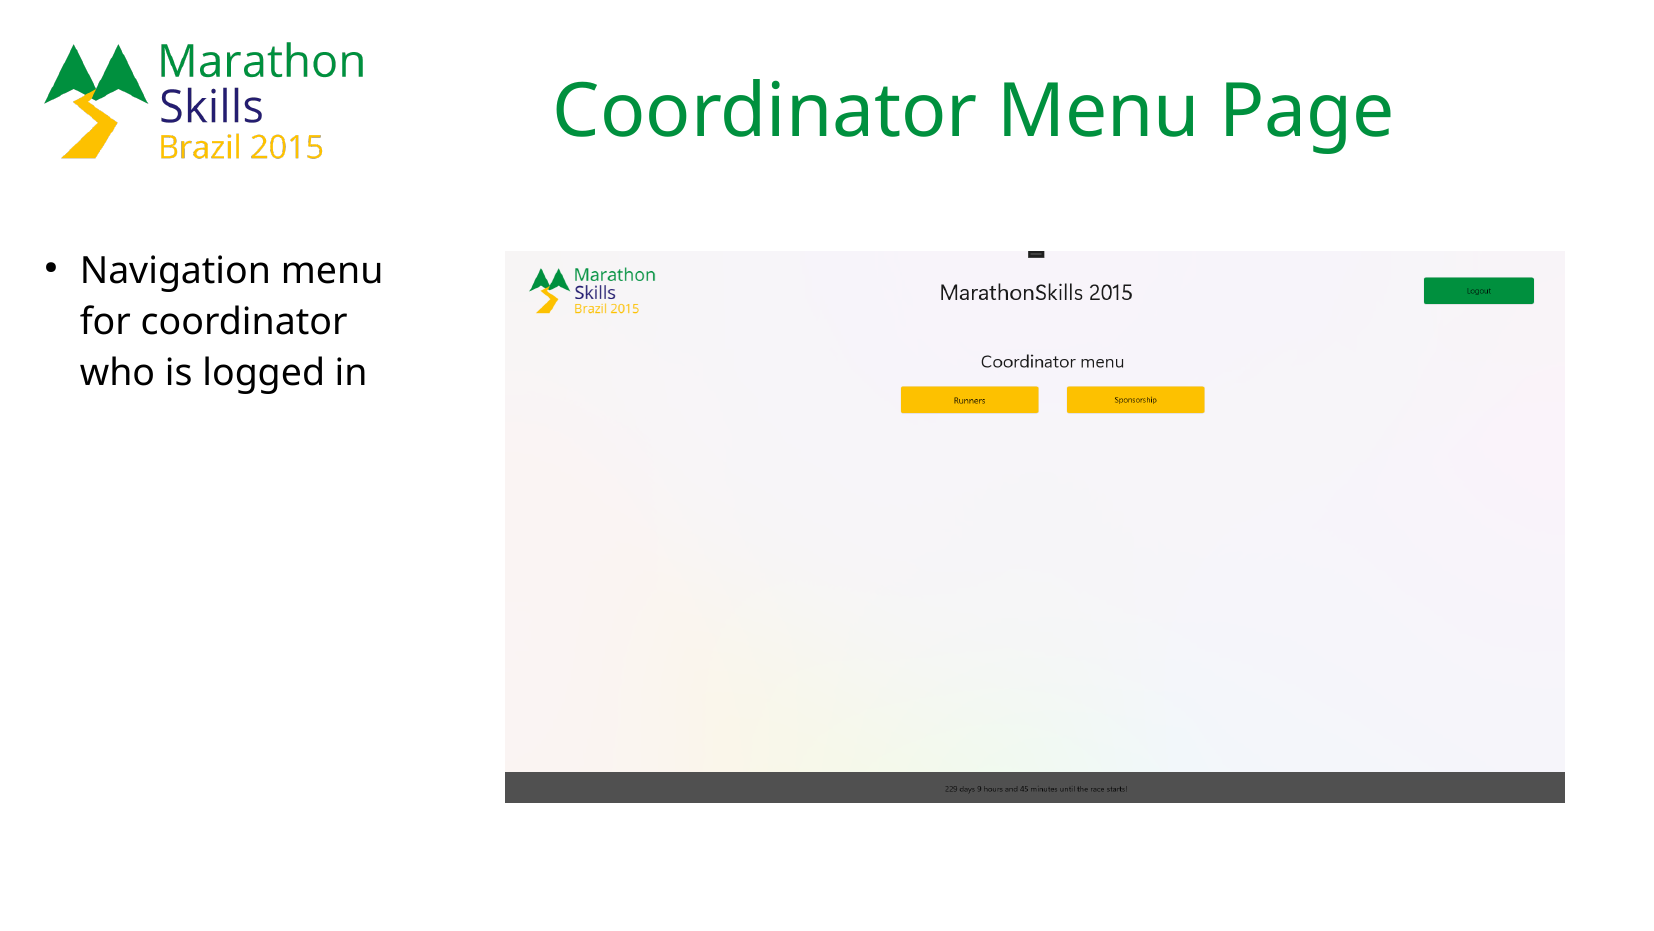

# Coordinator Menu Page
Navigation menu for coordinator who is logged in